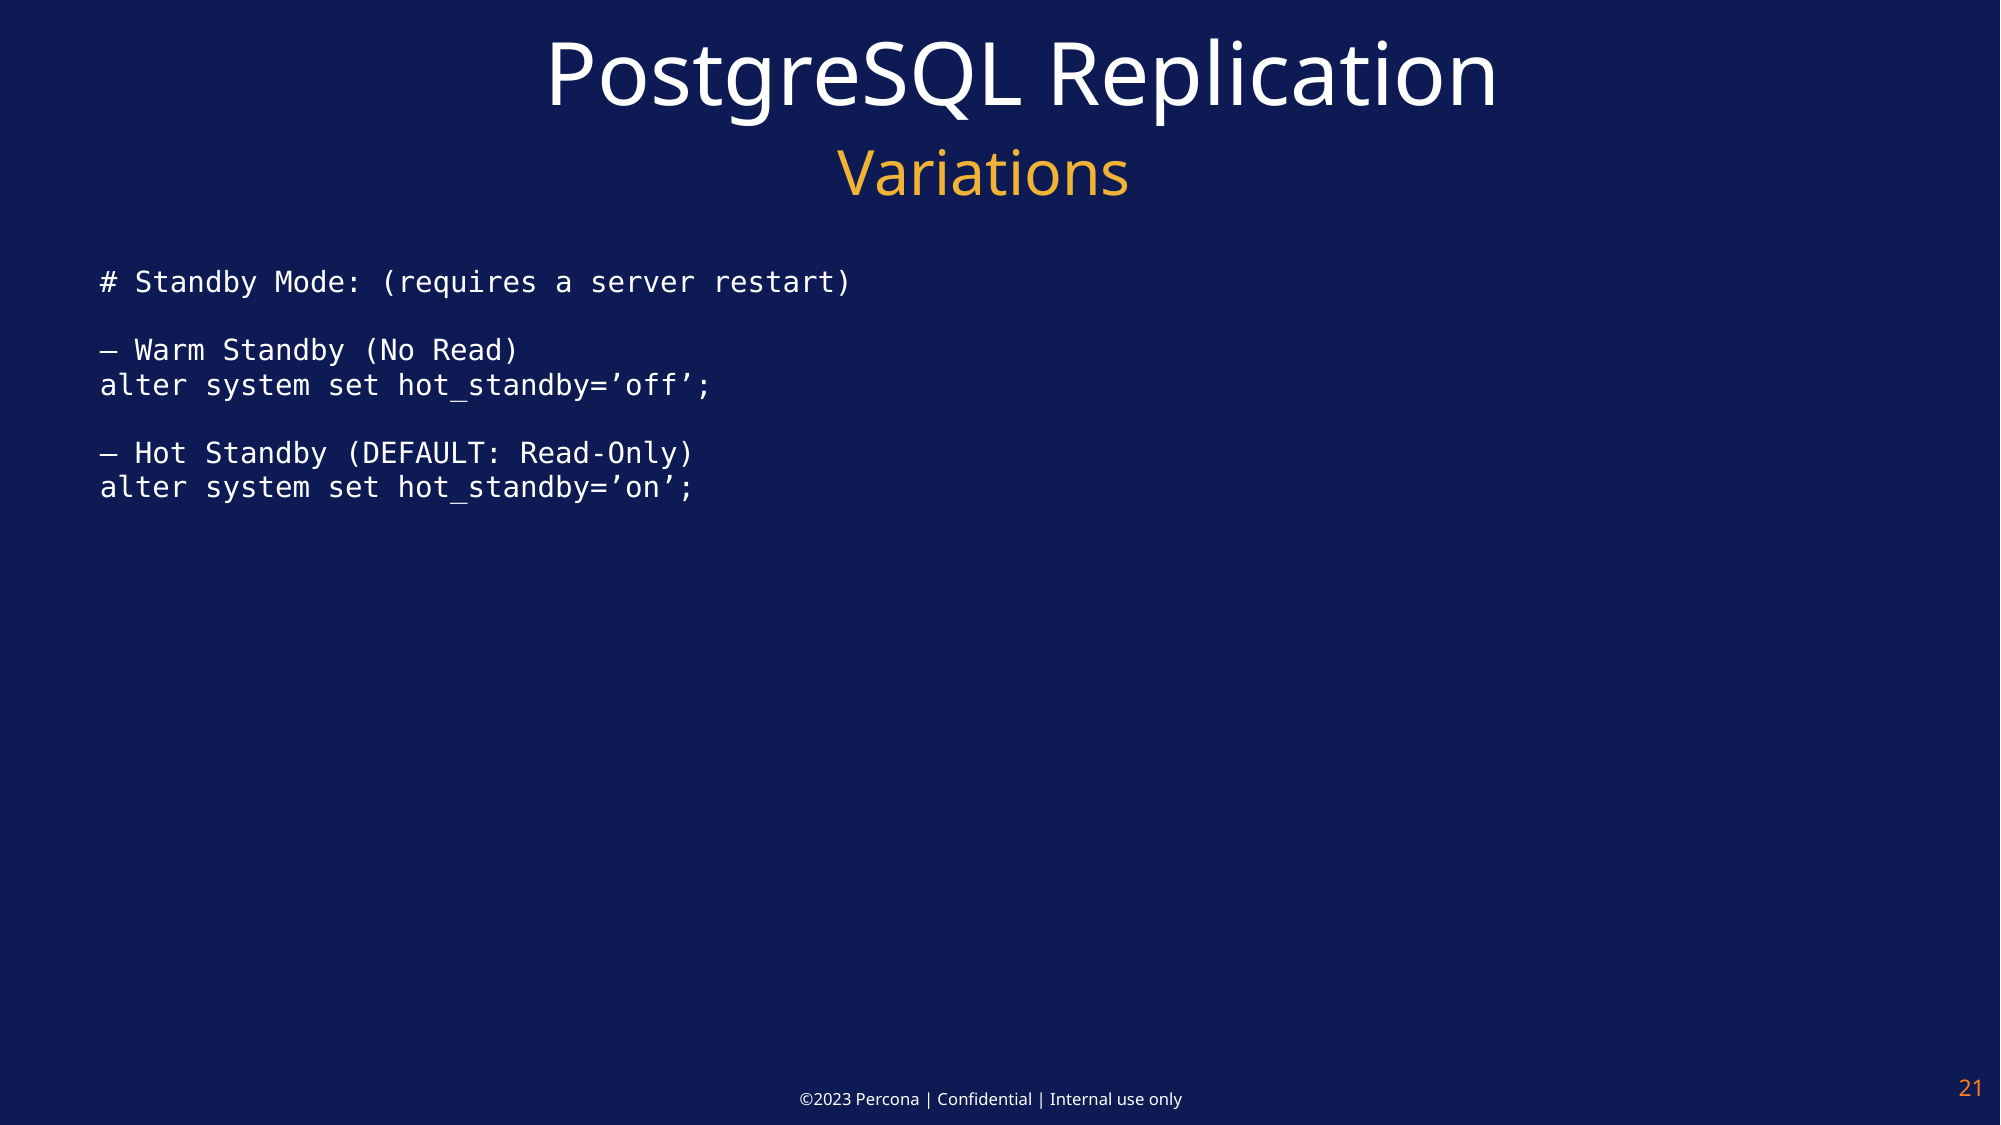

# PostgreSQL Replication
Variations
# Standby Mode: (requires a server restart) – Warm Standby (No Read) alter system set hot_standby=’off’; – Hot Standby (DEFAULT: Read-Only) alter system set hot_standby=’on’;